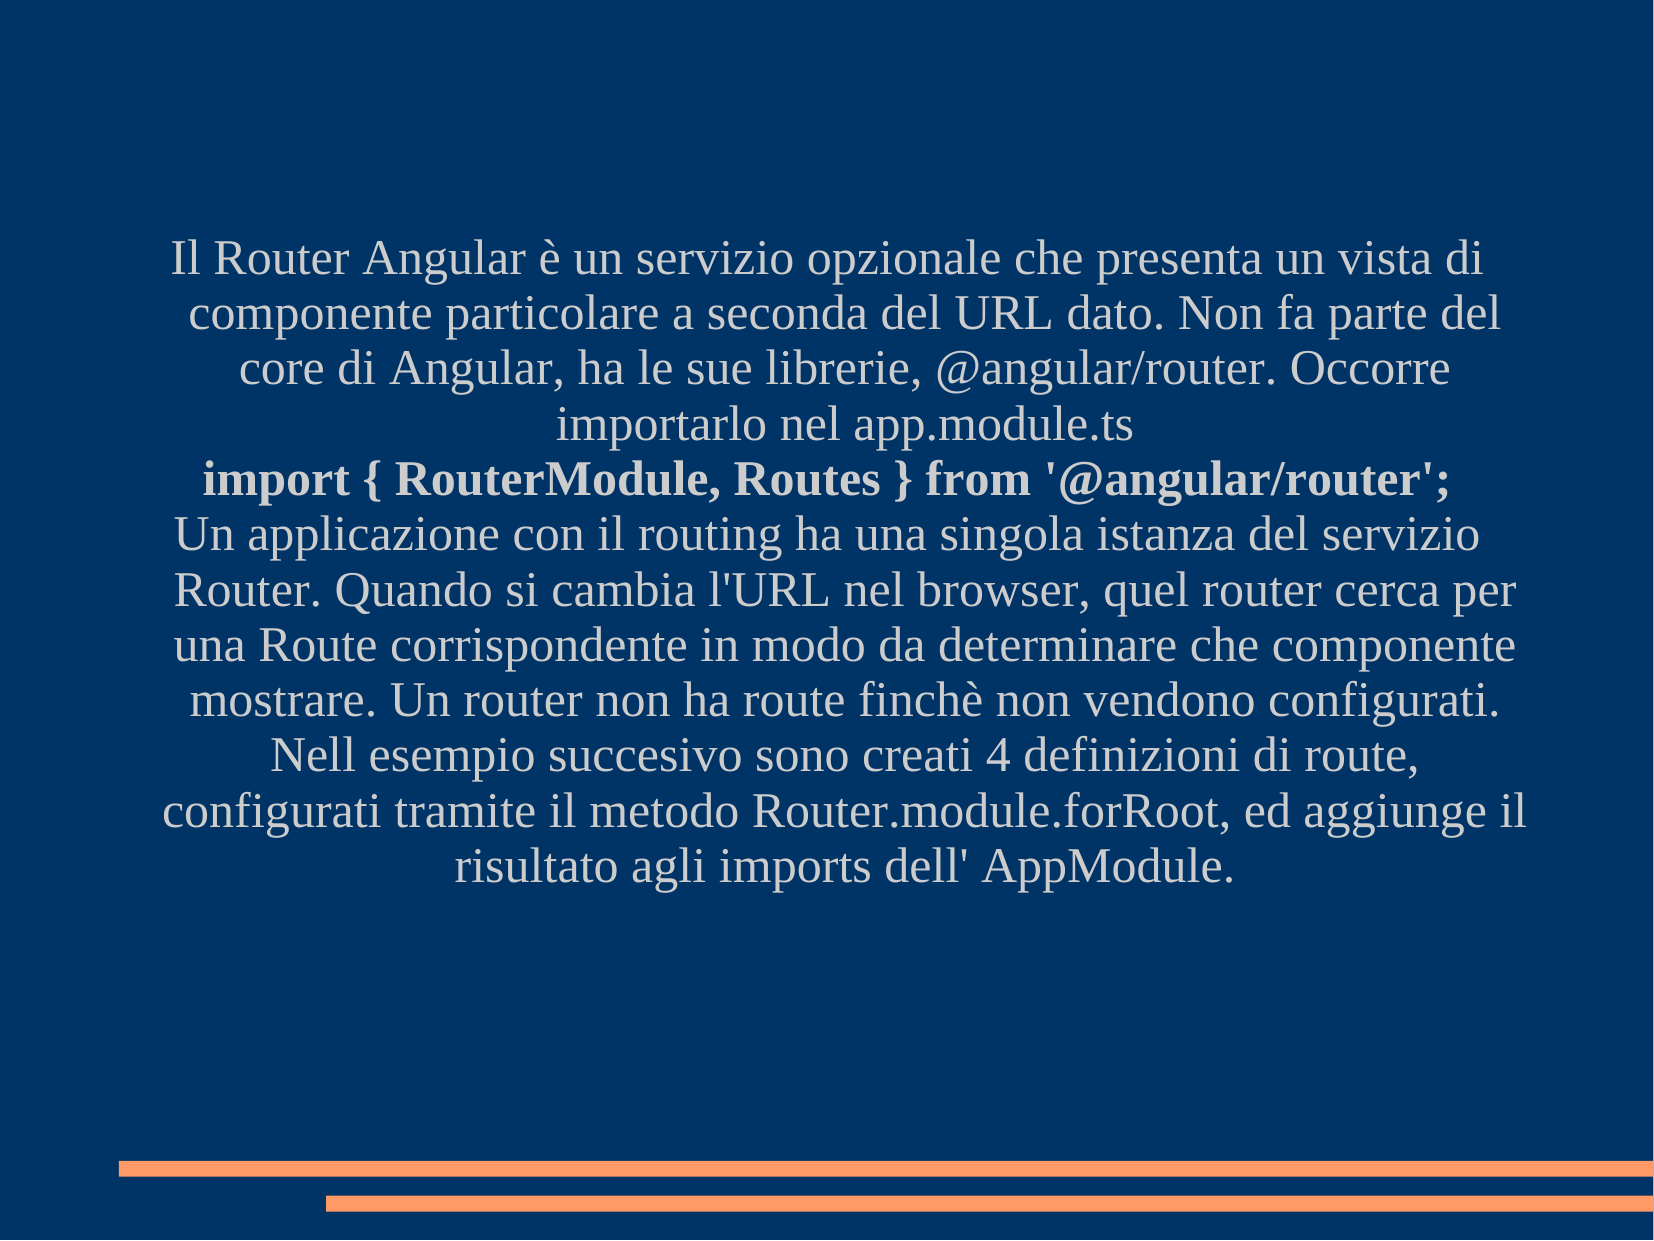

# Il Router Angular è un servizio opzionale che presenta un vista di componente particolare a seconda del URL dato. Non fa parte del core di Angular, ha le sue librerie, @angular/router. Occorre importarlo nel app.module.ts
import { RouterModule, Routes } from '@angular/router';
Un applicazione con il routing ha una singola istanza del servizio Router. Quando si cambia l'URL nel browser, quel router cerca per una Route corrispondente in modo da determinare che componente mostrare. Un router non ha route finchè non vendono configurati. Nell esempio succesivo sono creati 4 definizioni di route, configurati tramite il metodo Router.module.forRoot, ed aggiunge il risultato agli imports dell' AppModule.